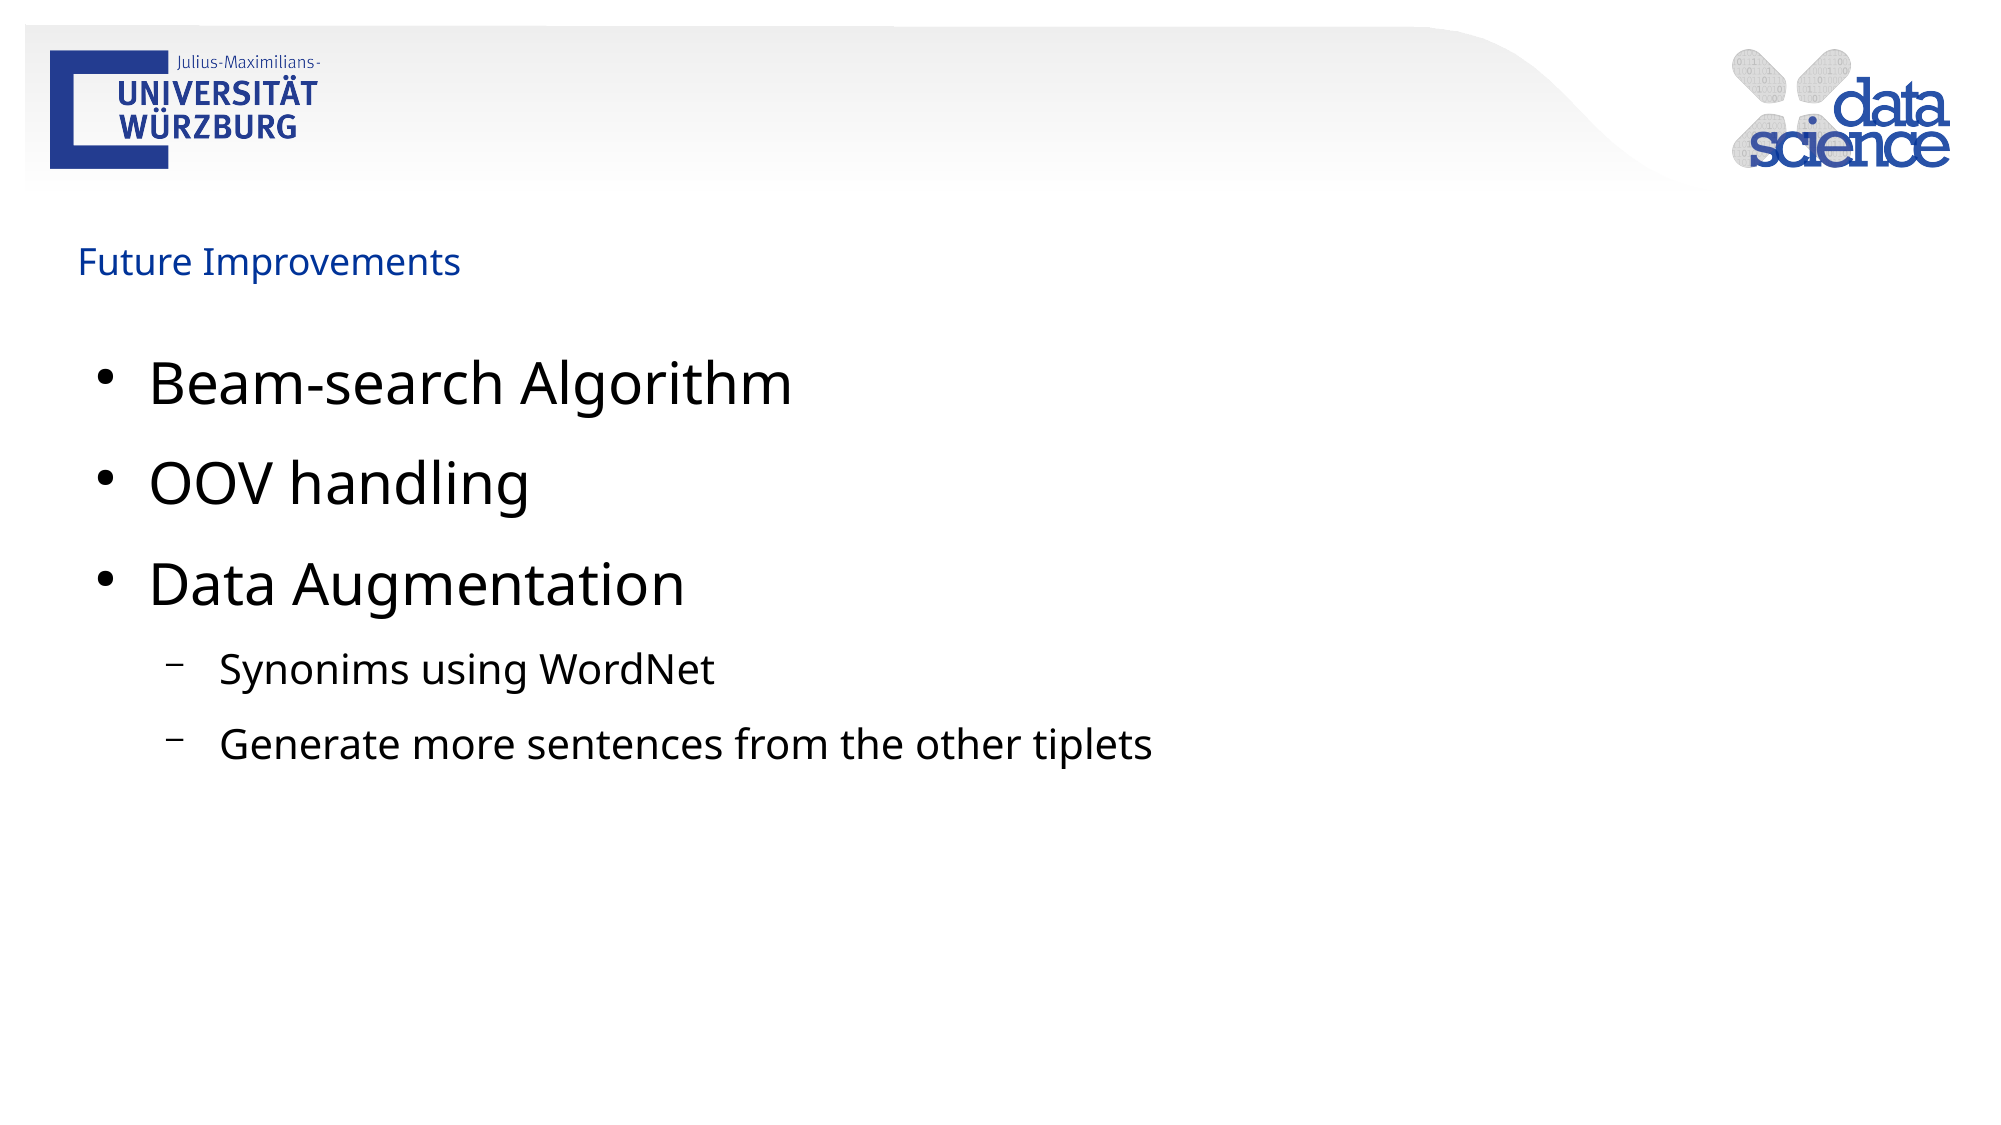

# Future Improvements
Beam-search Algorithm
OOV handling
Data Augmentation
Synonims using WordNet
Generate more sentences from the other tiplets